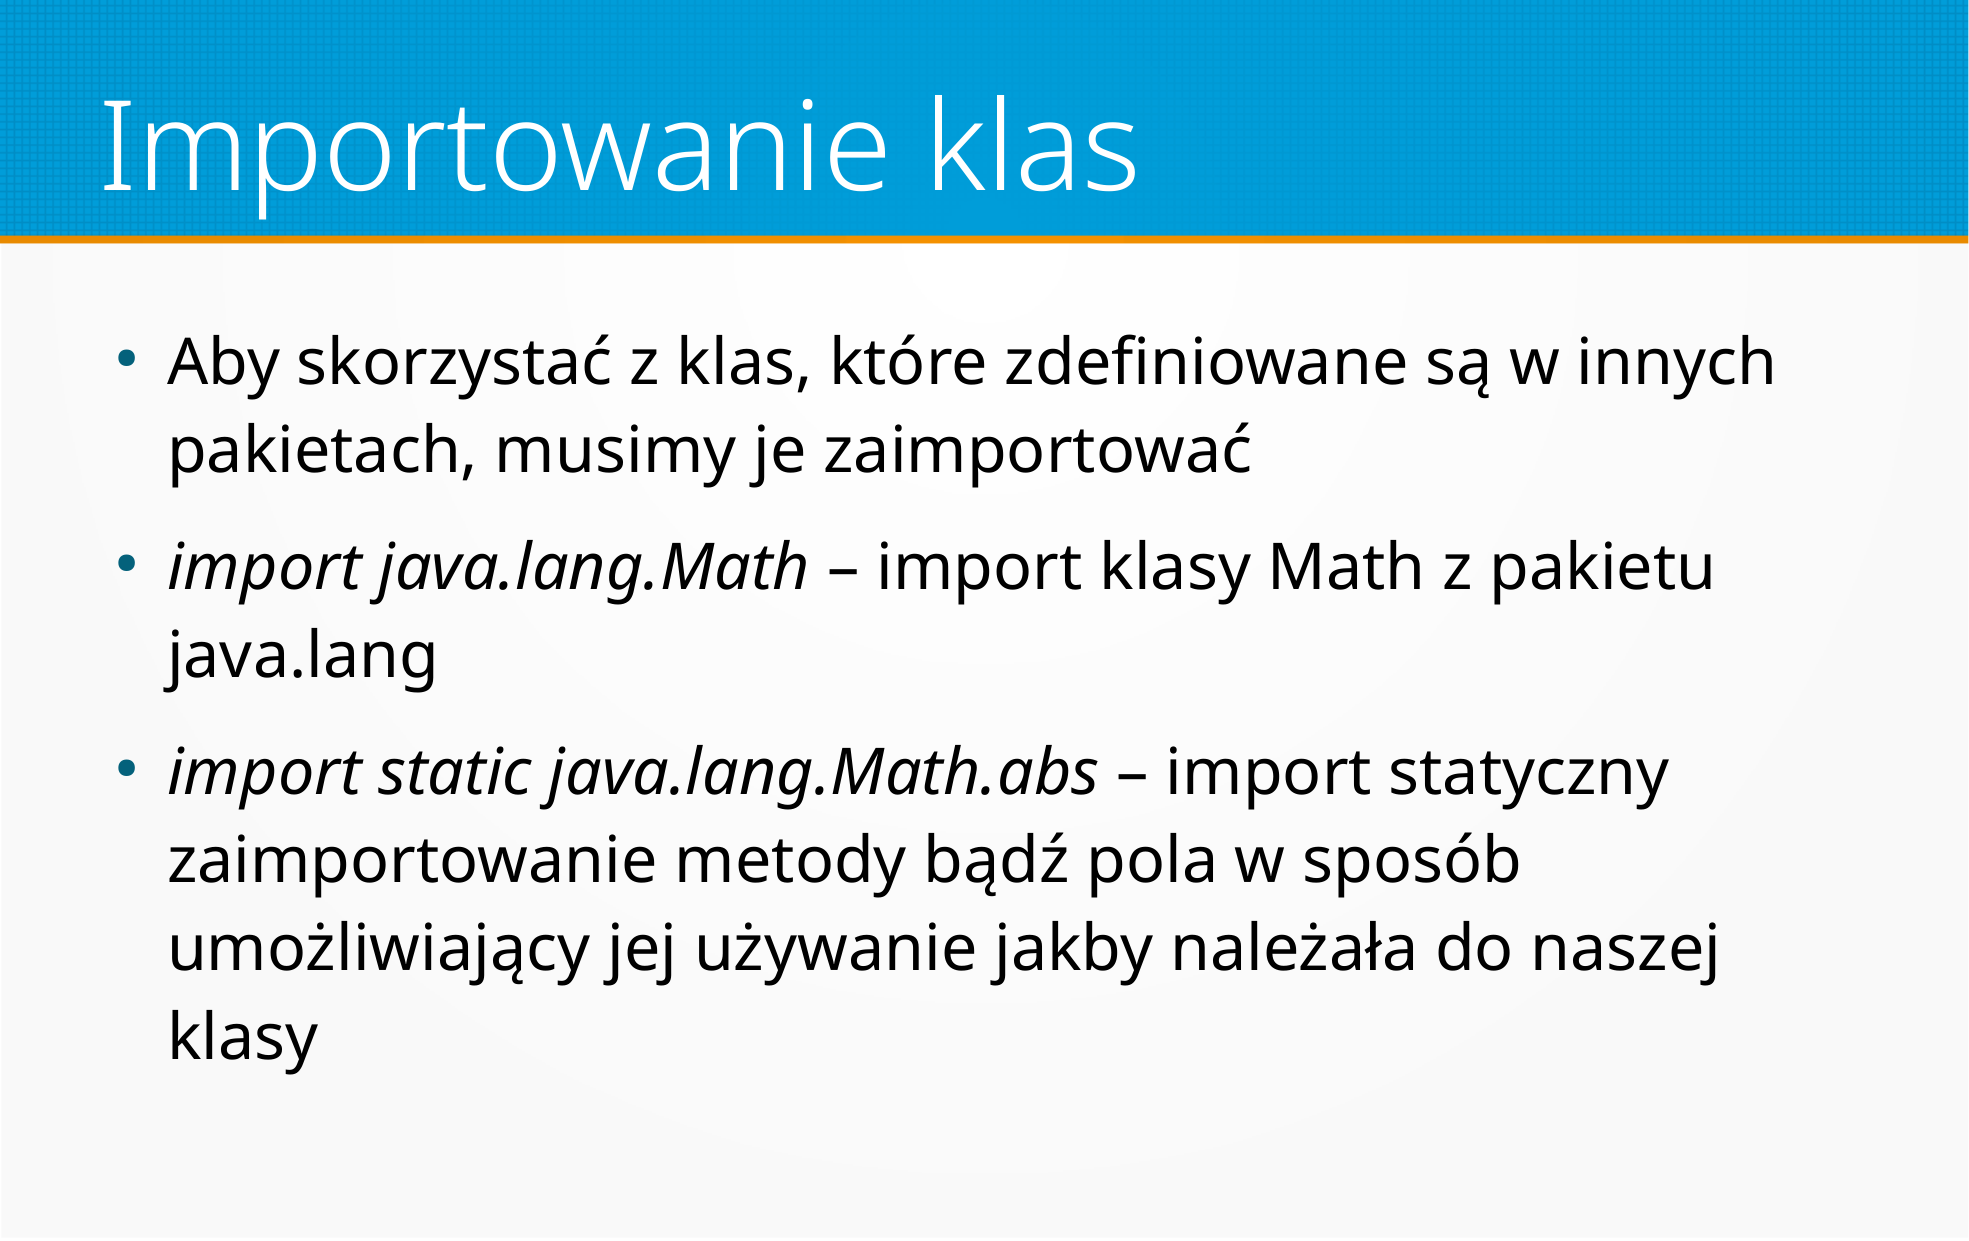

# Importowanie klas
Aby skorzystać z klas, które zdefiniowane są w innych pakietach, musimy je zaimportować
import java.lang.Math – import klasy Math z pakietu java.lang
import static java.lang.Math.abs – import statyczny zaimportowanie metody bądź pola w sposób umożliwiający jej używanie jakby należała do naszej klasy